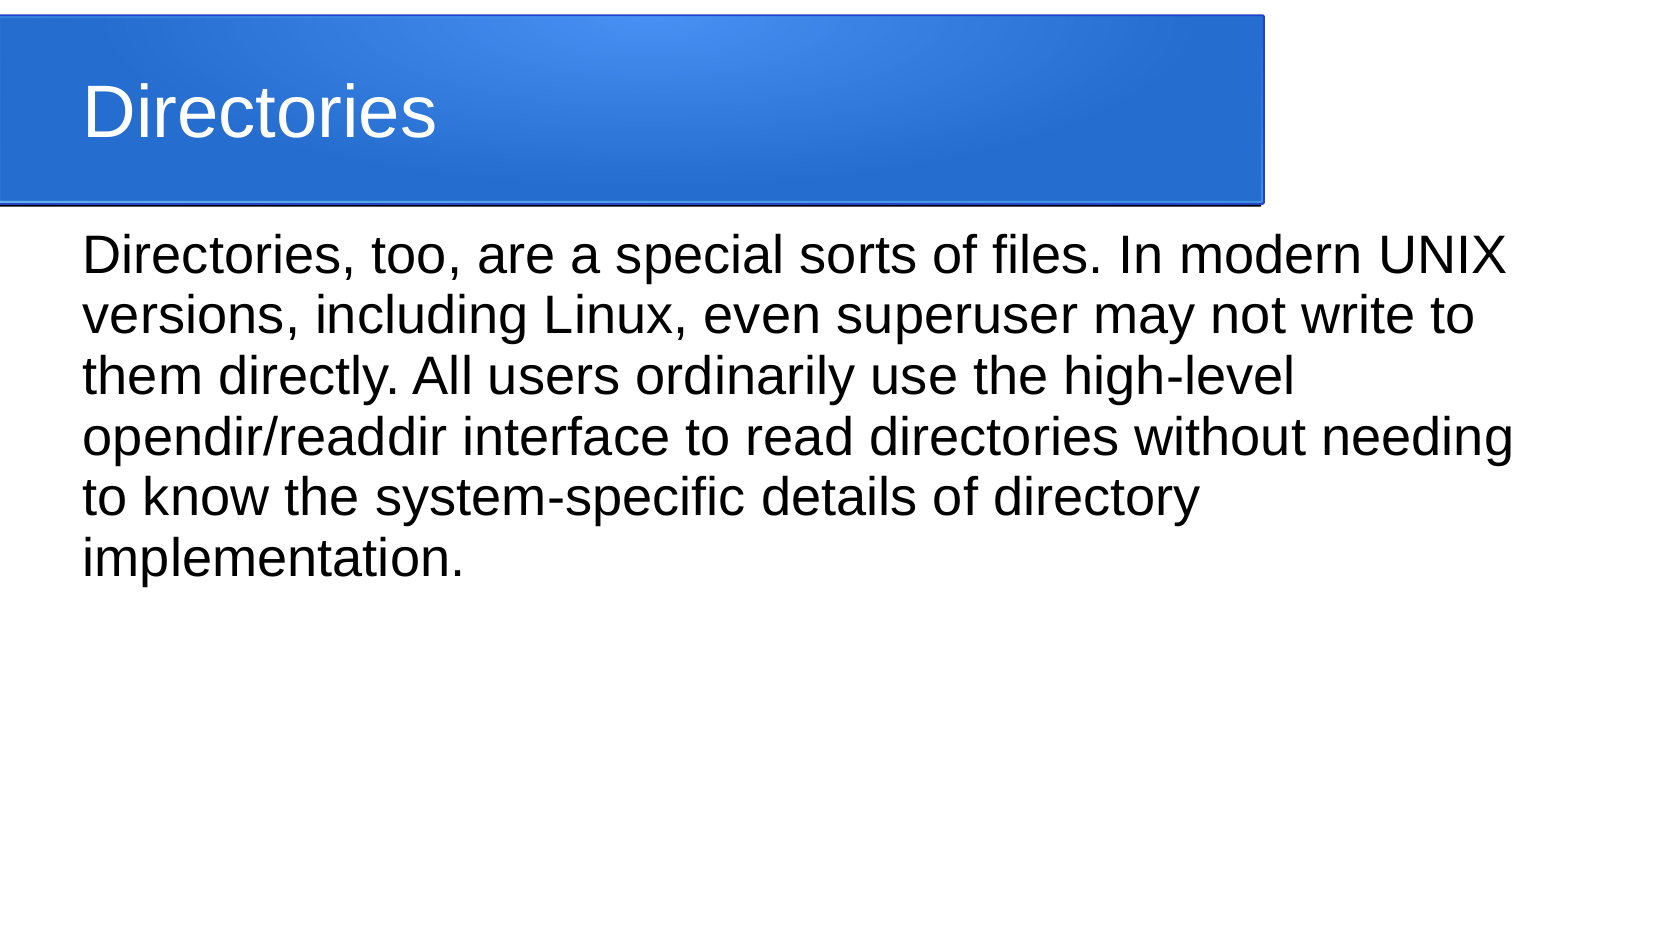

# Directories
Directories, too, are a special sorts of files. In modern UNIX versions, including Linux, even superuser may not write to them directly. All users ordinarily use the high-level opendir/readdir interface to read directories without needing to know the system-specific details of directory implementation.